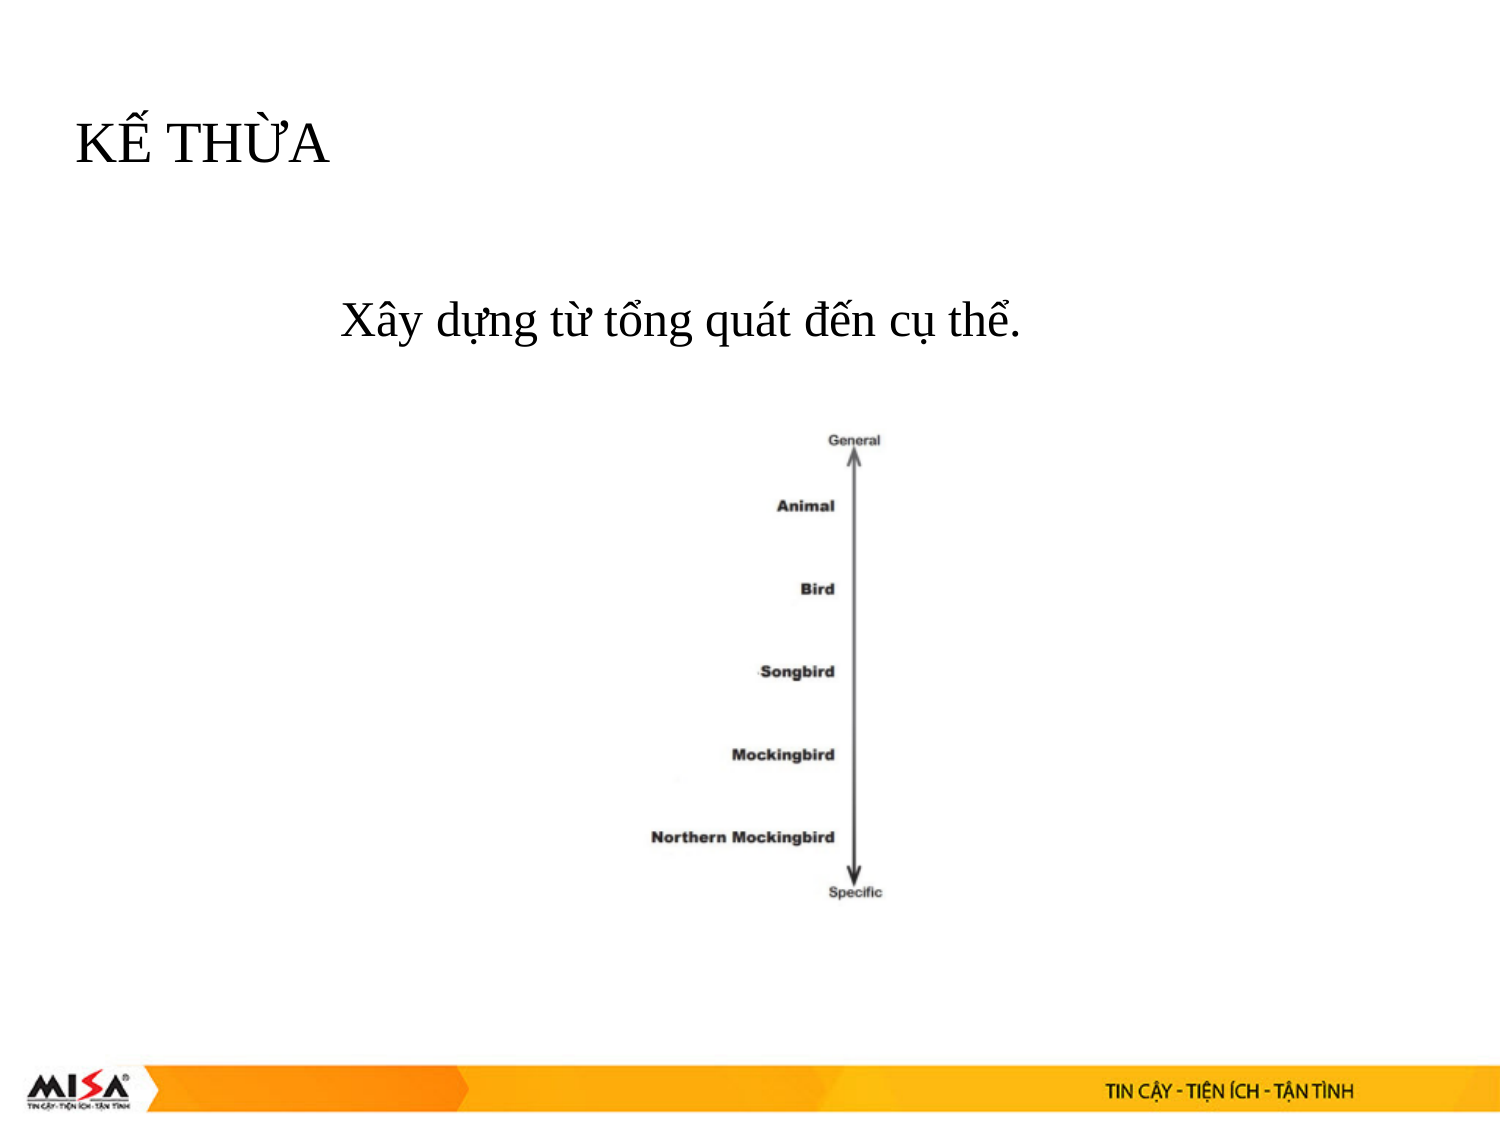

# KẾ THỪA
Xây dựng từ tổng quát đến cụ thể.